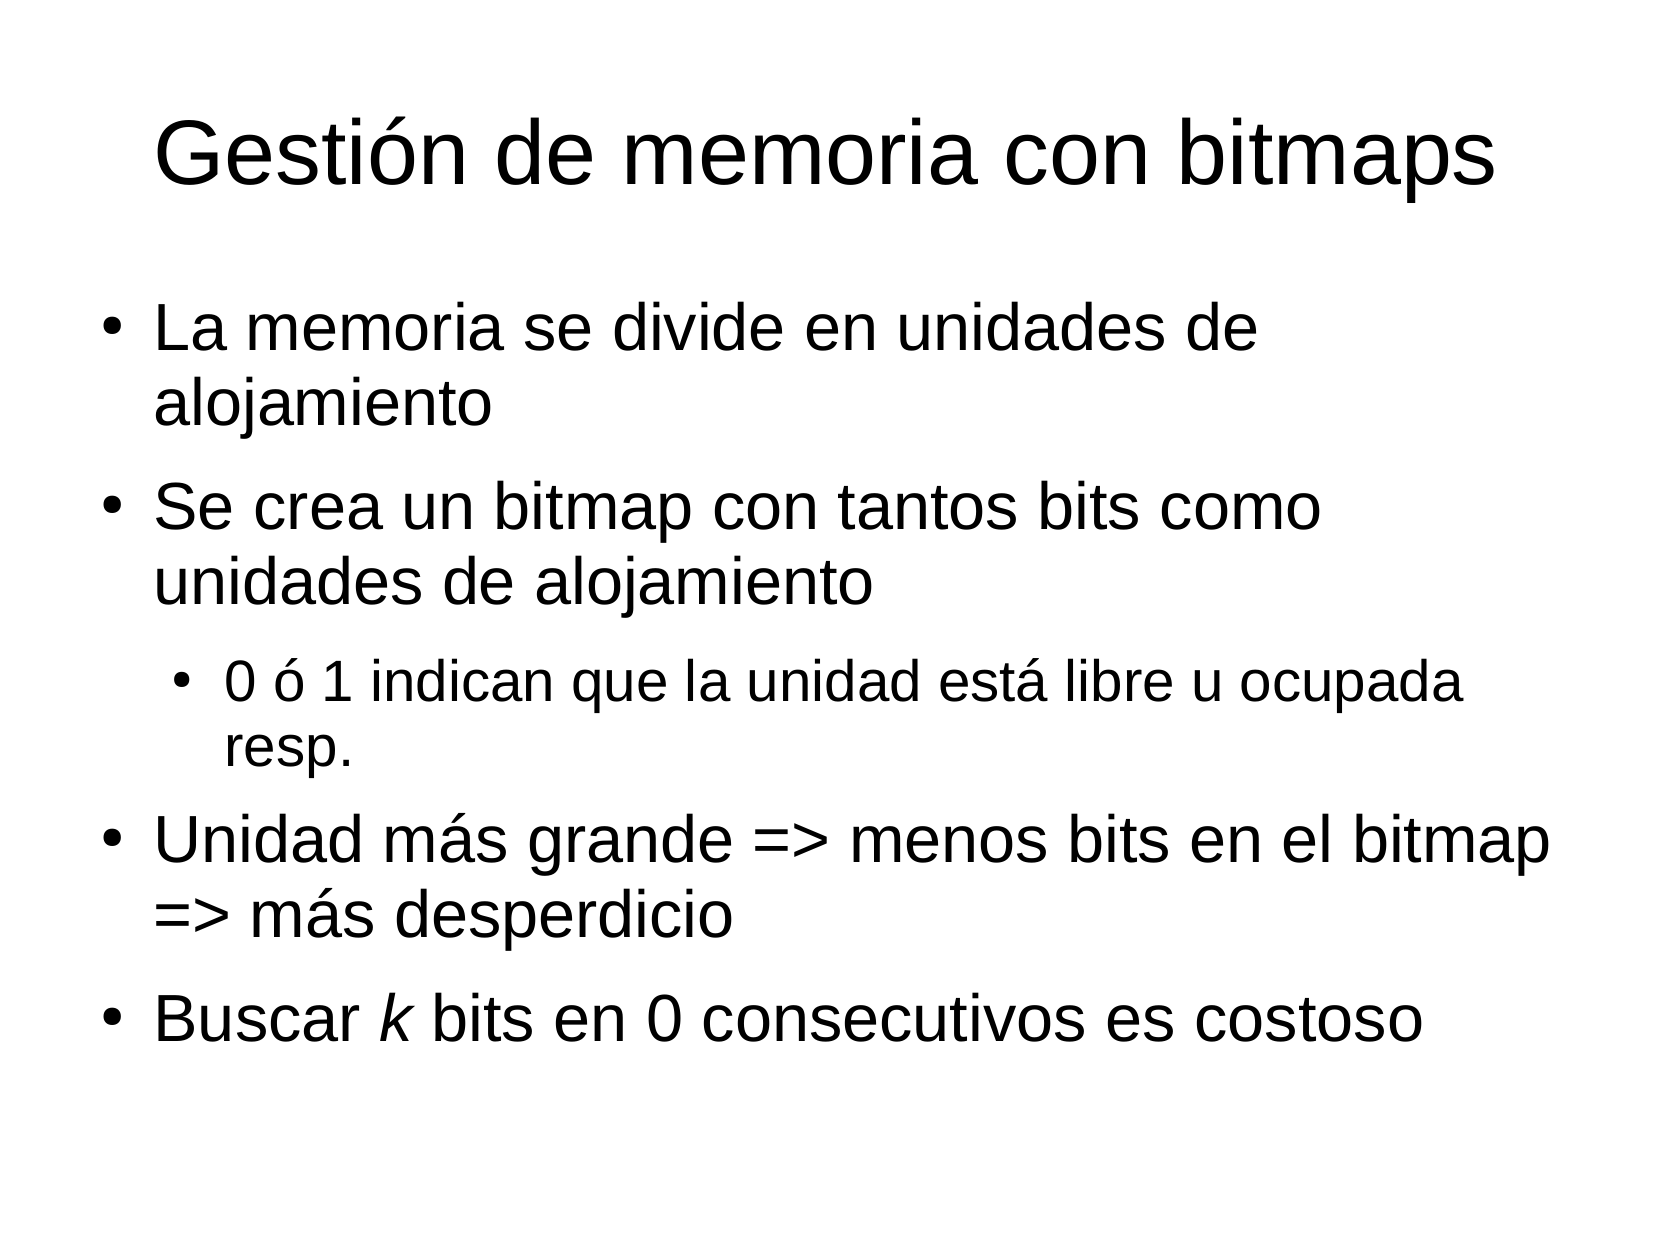

# Gestión de memoria con bitmaps
La memoria se divide en unidades de alojamiento
Se crea un bitmap con tantos bits como unidades de alojamiento
0 ó 1 indican que la unidad está libre u ocupada resp.
Unidad más grande => menos bits en el bitmap => más desperdicio
Buscar k bits en 0 consecutivos es costoso